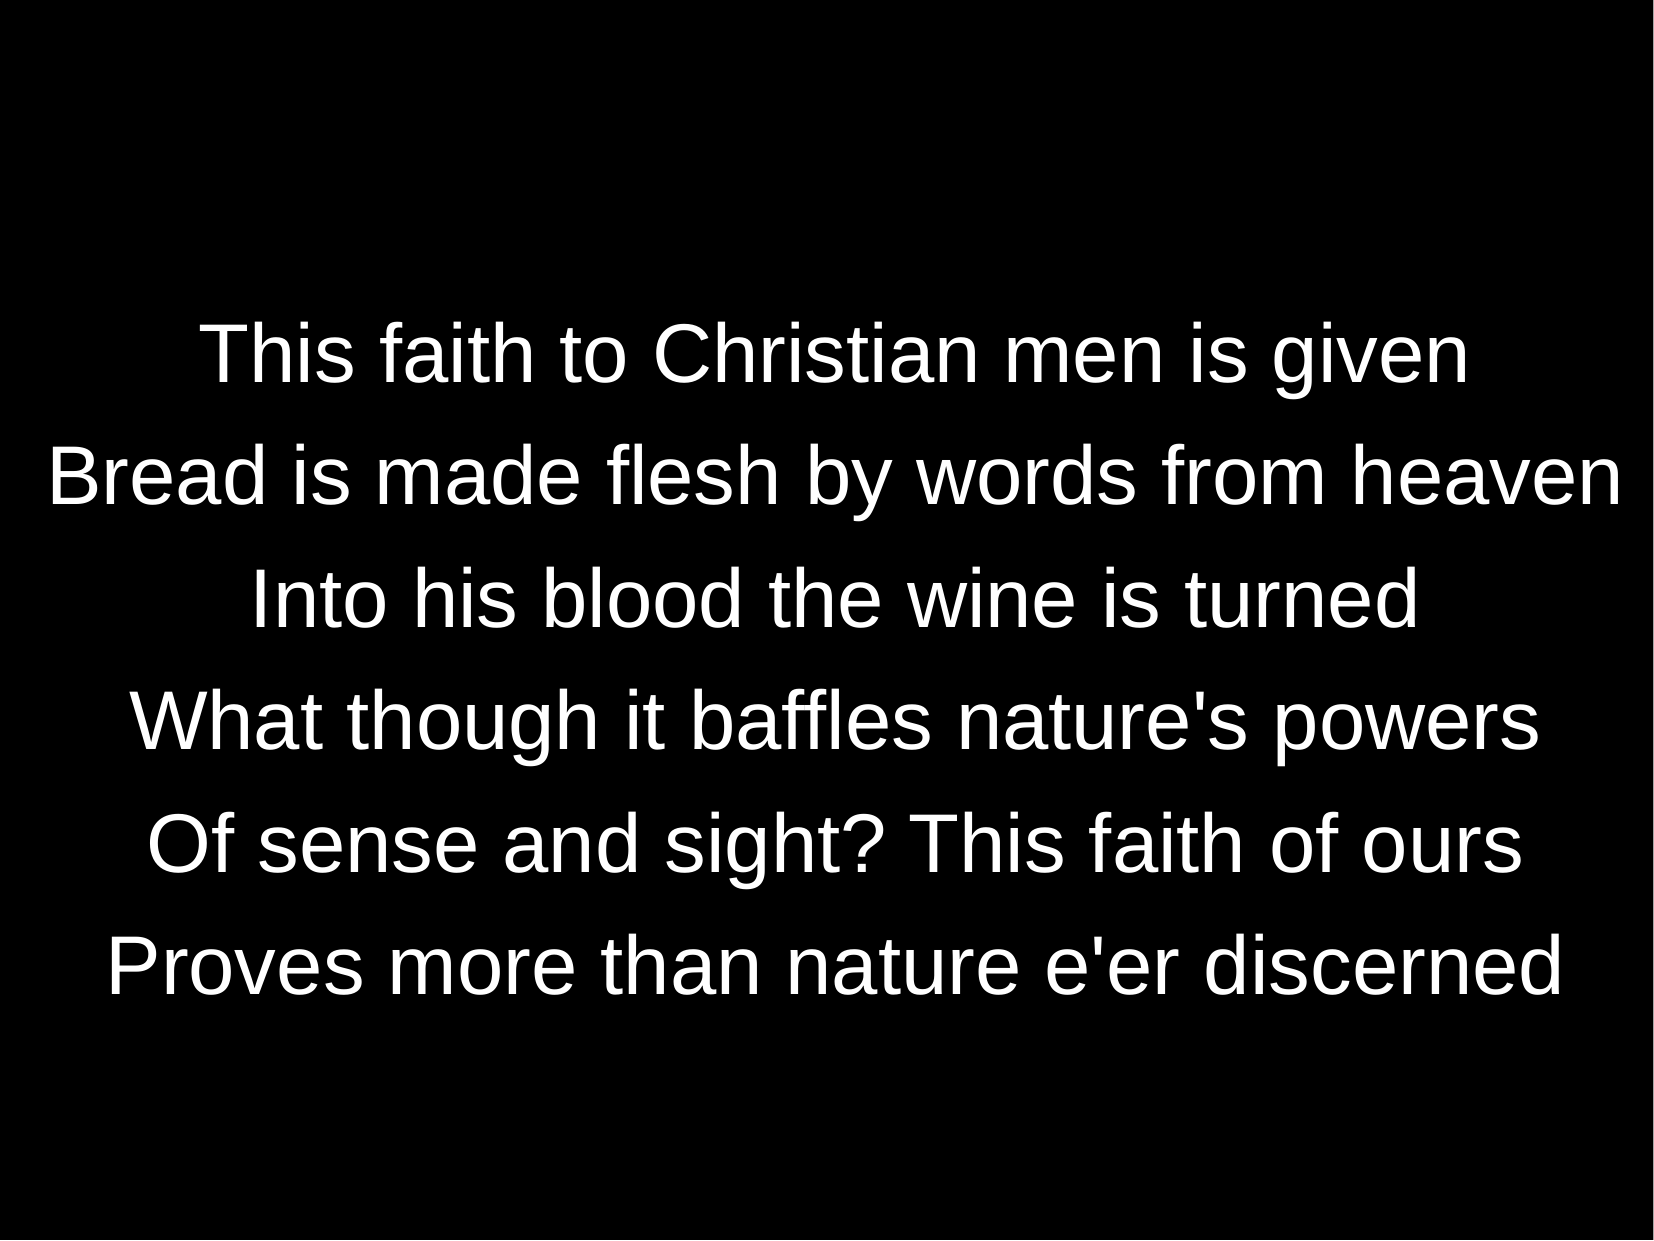

#
This faith to Christian men is given
Bread is made flesh by words from heaven
Into his blood the wine is turned
What though it baffles nature's powers
Of sense and sight? This faith of ours
Proves more than nature e'er discerned